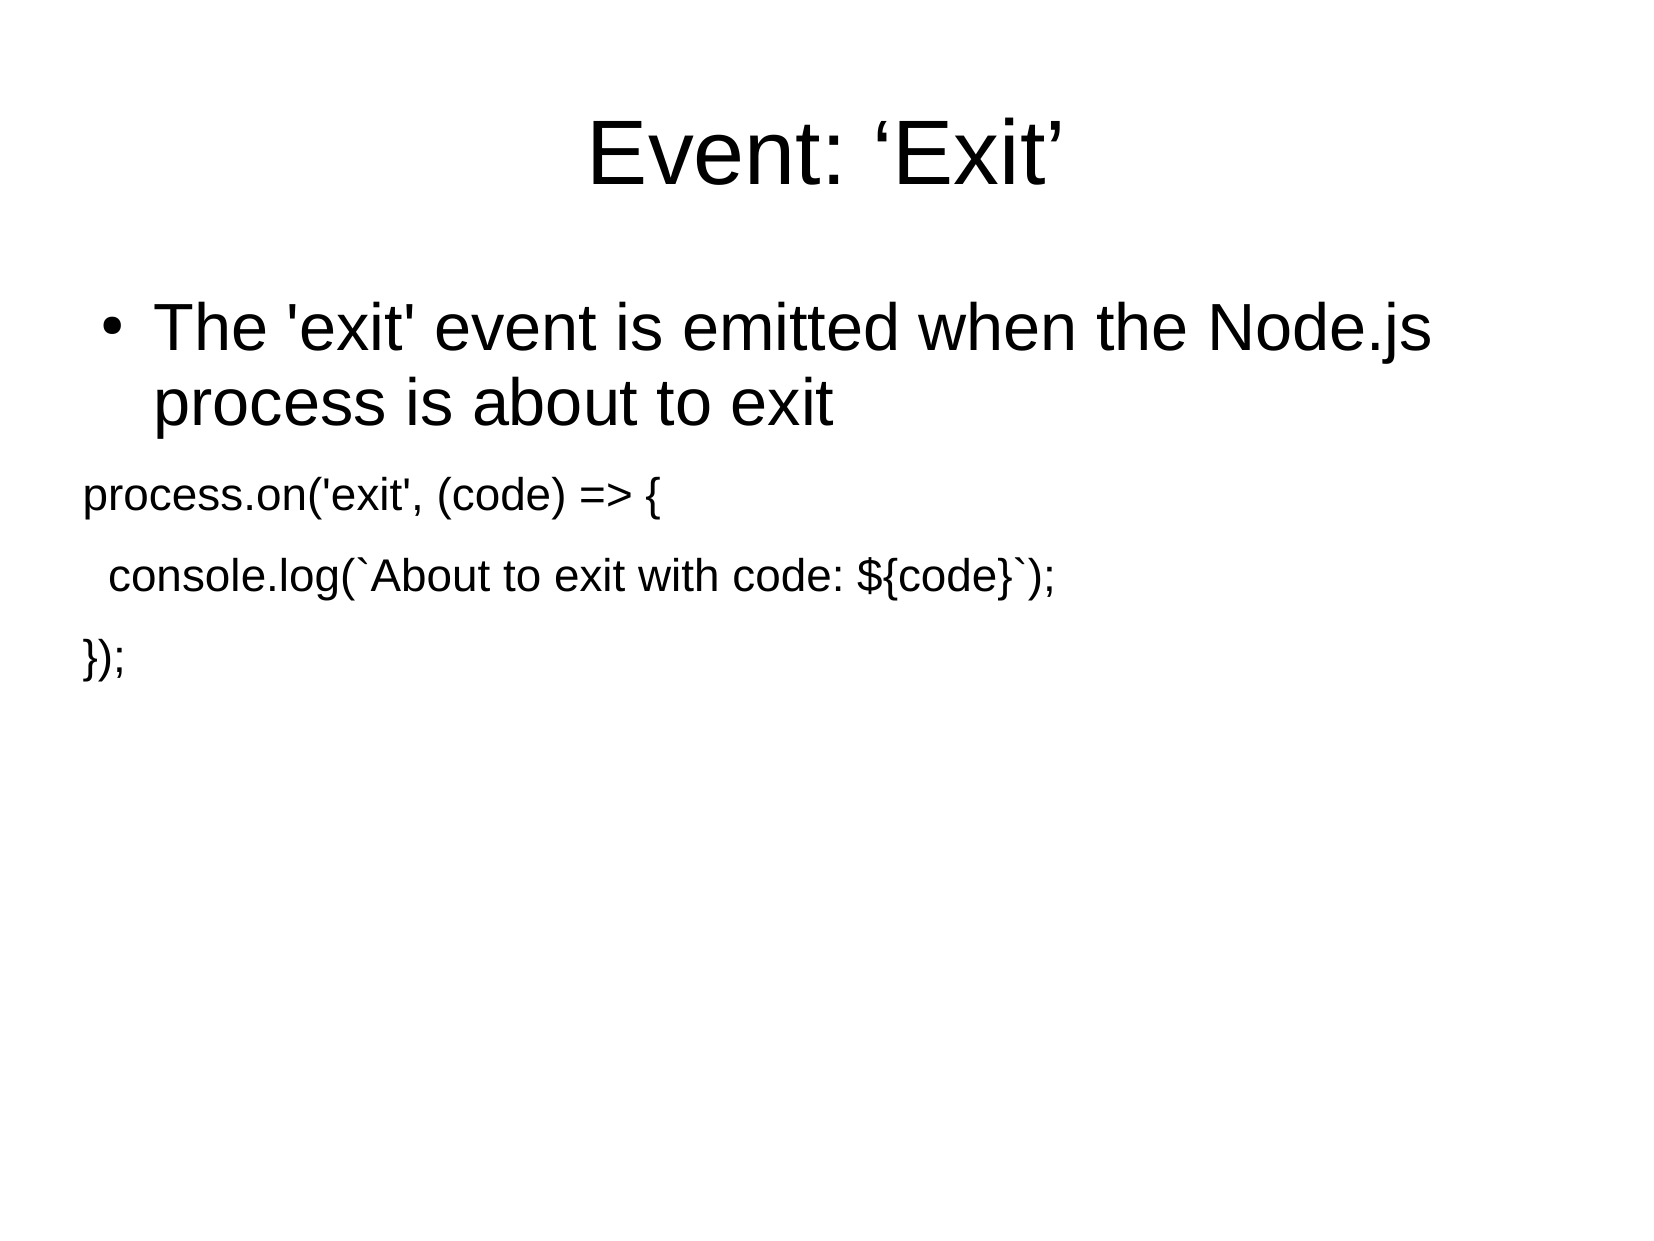

# Event: ‘Exit’
The 'exit' event is emitted when the Node.js process is about to exit
process.on('exit', (code) => {
 console.log(`About to exit with code: ${code}`);
});